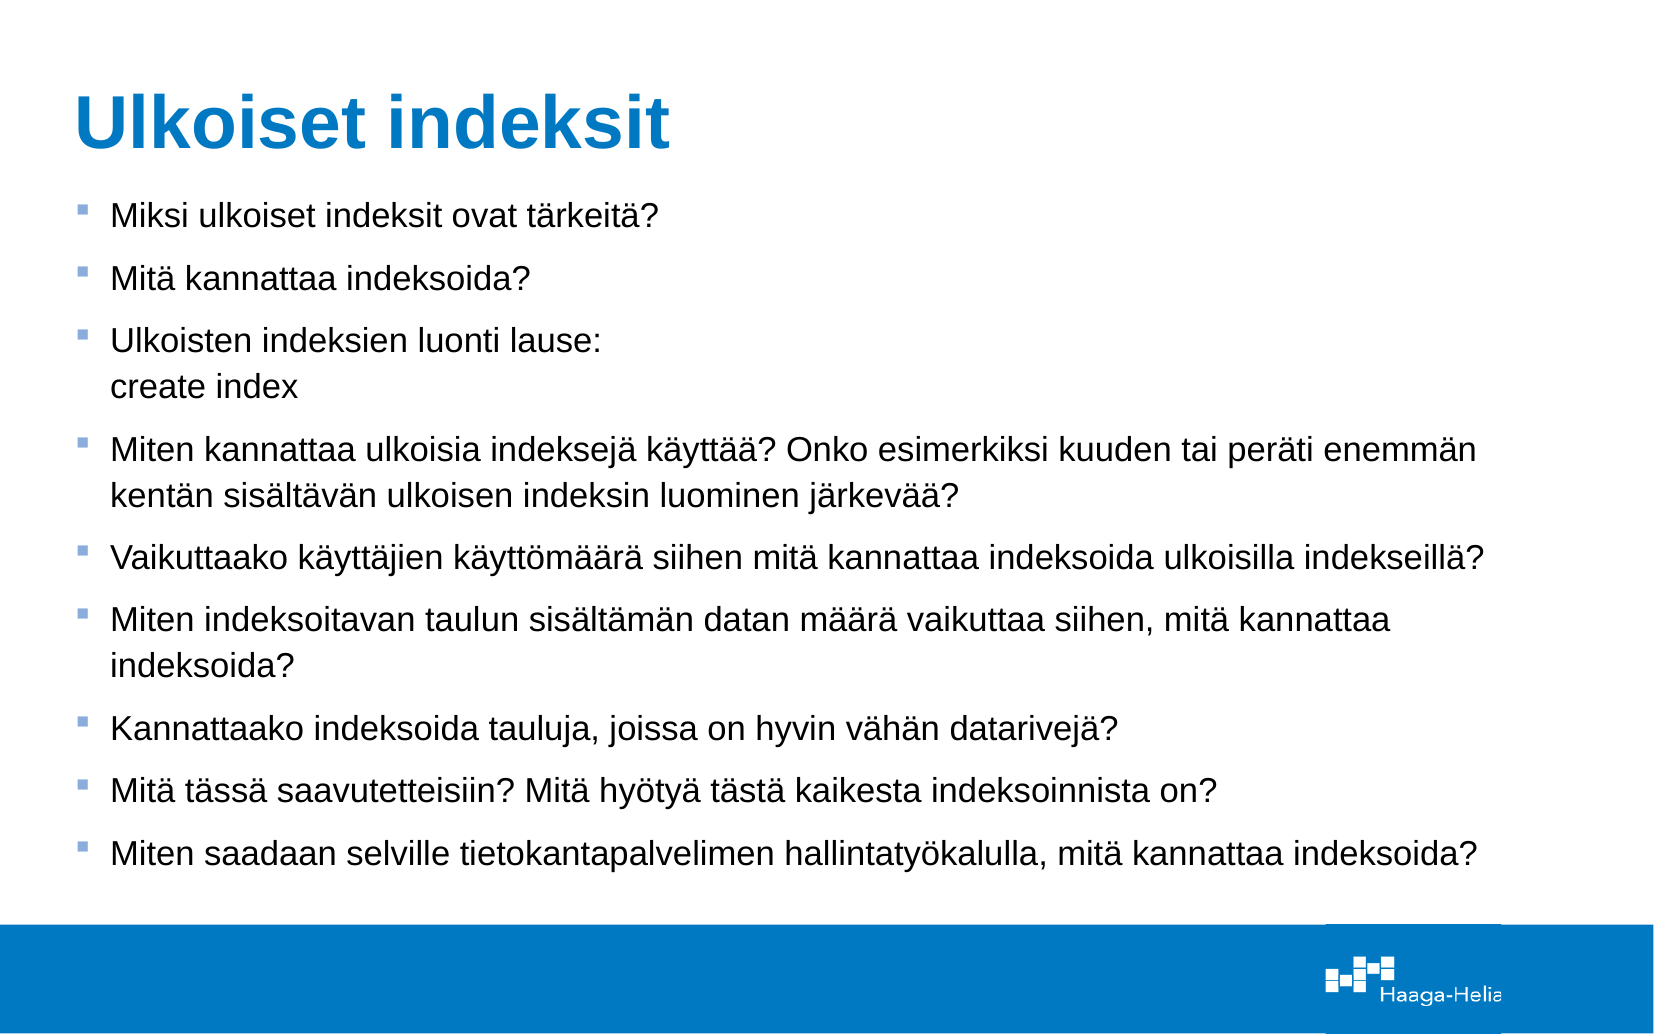

Ulkoiset indeksit
# Miksi ulkoiset indeksit ovat tärkeitä?
Mitä kannattaa indeksoida?
Ulkoisten indeksien luonti lause:
create index
Miten kannattaa ulkoisia indeksejä käyttää? Onko esimerkiksi kuuden tai peräti enemmän kentän sisältävän ulkoisen indeksin luominen järkevää?
Vaikuttaako käyttäjien käyttömäärä siihen mitä kannattaa indeksoida ulkoisilla indekseillä?
Miten indeksoitavan taulun sisältämän datan määrä vaikuttaa siihen, mitä kannattaa indeksoida?
Kannattaako indeksoida tauluja, joissa on hyvin vähän datarivejä?
Mitä tässä saavutetteisiin? Mitä hyötyä tästä kaikesta indeksoinnista on?
Miten saadaan selville tietokantapalvelimen hallintatyökalulla, mitä kannattaa indeksoida?